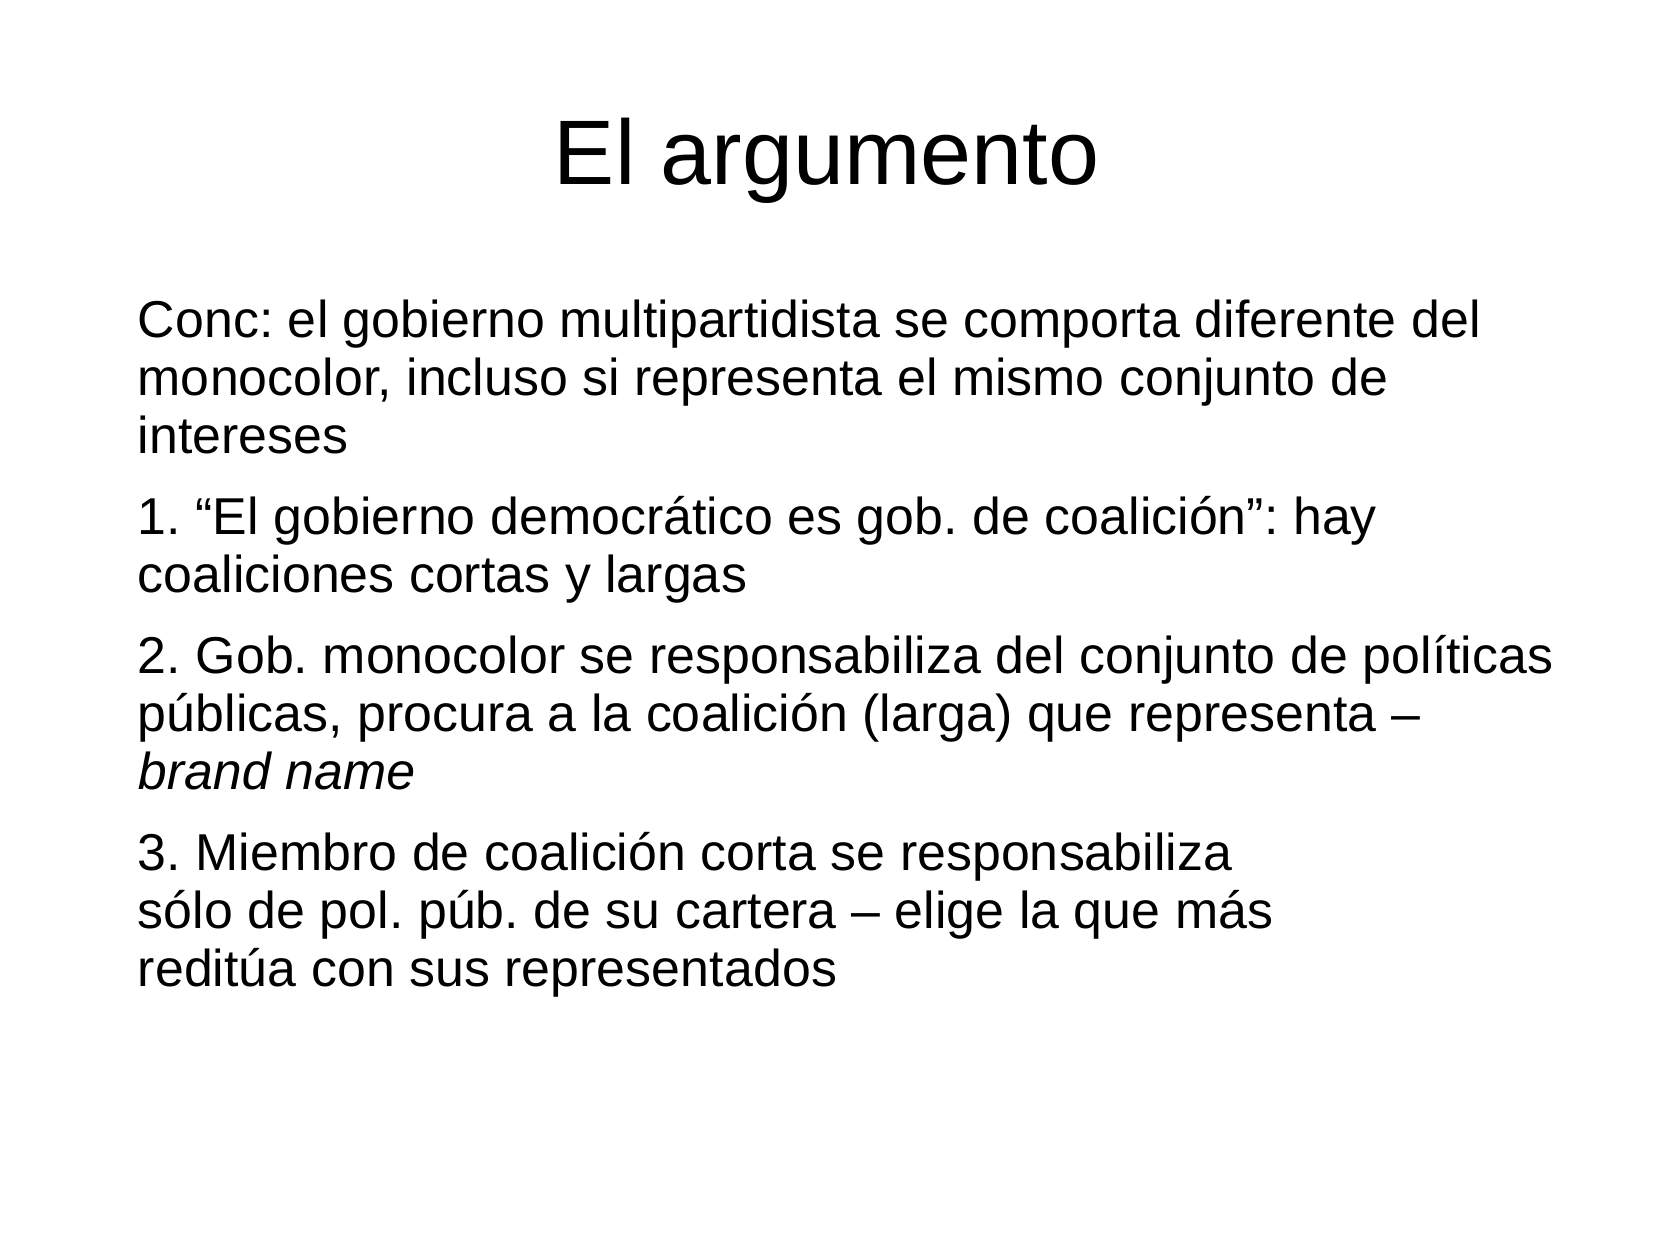

# El argumento
Conc: el gobierno multipartidista se comporta diferente del monocolor, incluso si representa el mismo conjunto de intereses
1. “El gobierno democrático es gob. de coalición”: hay coaliciones cortas y largas
2. Gob. monocolor se responsabiliza del conjunto de políticas públicas, procura a la coalición (larga) que representa – brand name
3. Miembro de coalición corta se responsabiliza
sólo de pol. púb. de su cartera – elige la que más
reditúa con sus representados